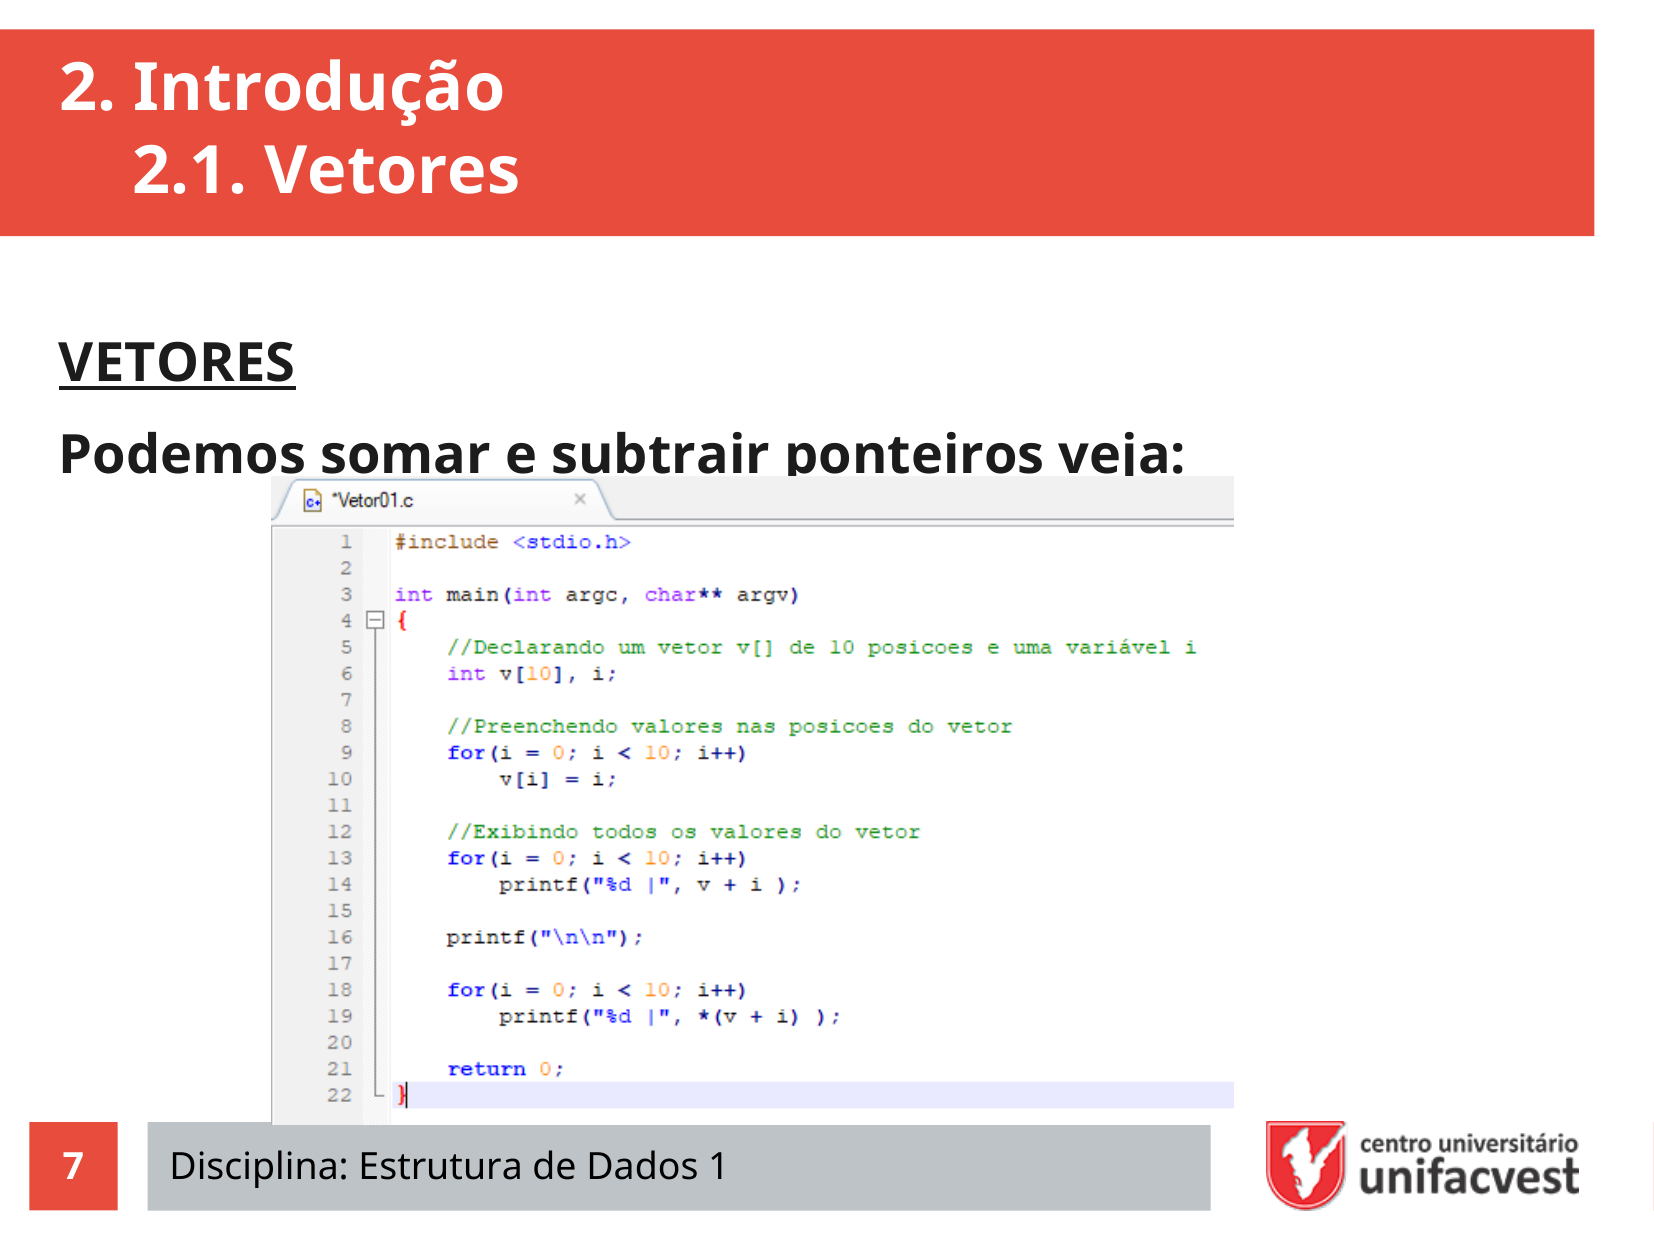

# 2. Introdução 2.1. Vetores
VETORES
Podemos somar e subtrair ponteiros veja:
7
Disciplina: Estrutura de Dados 1